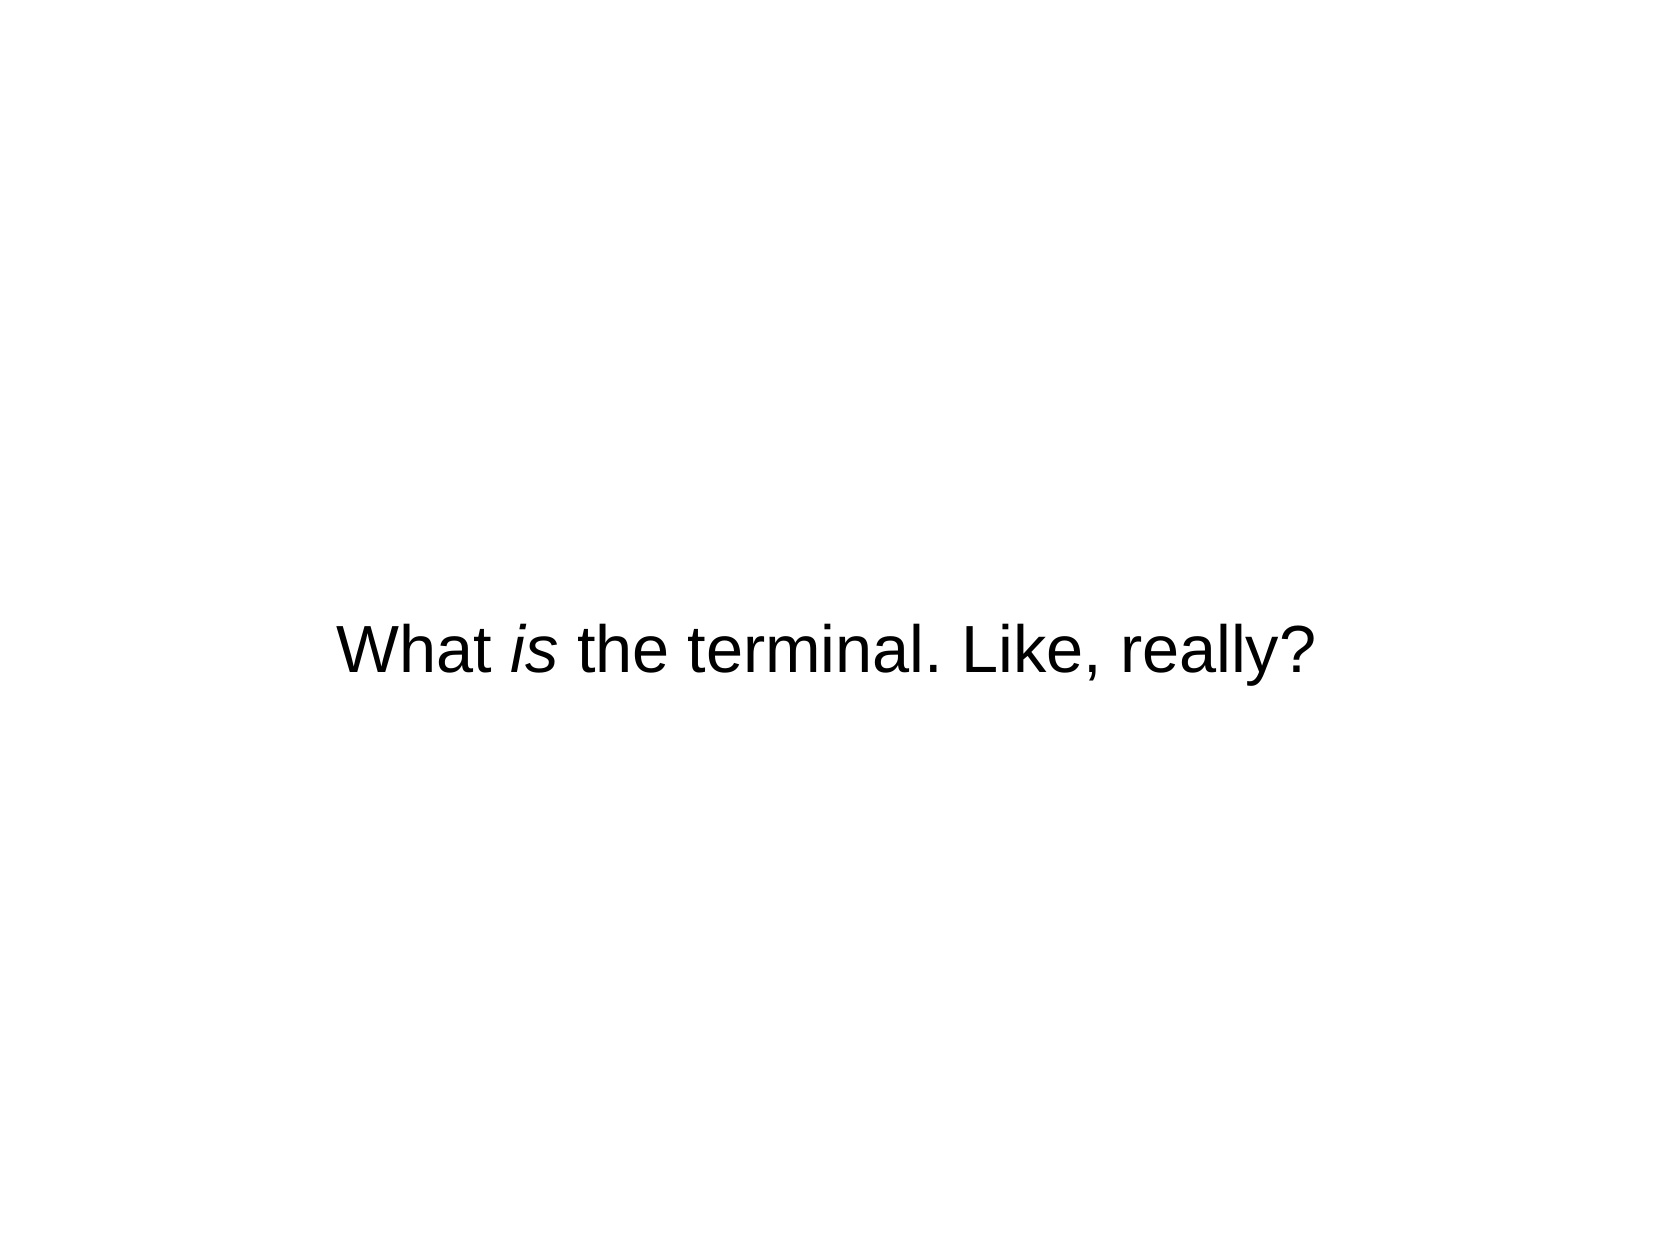

# What is the terminal. Like, really?